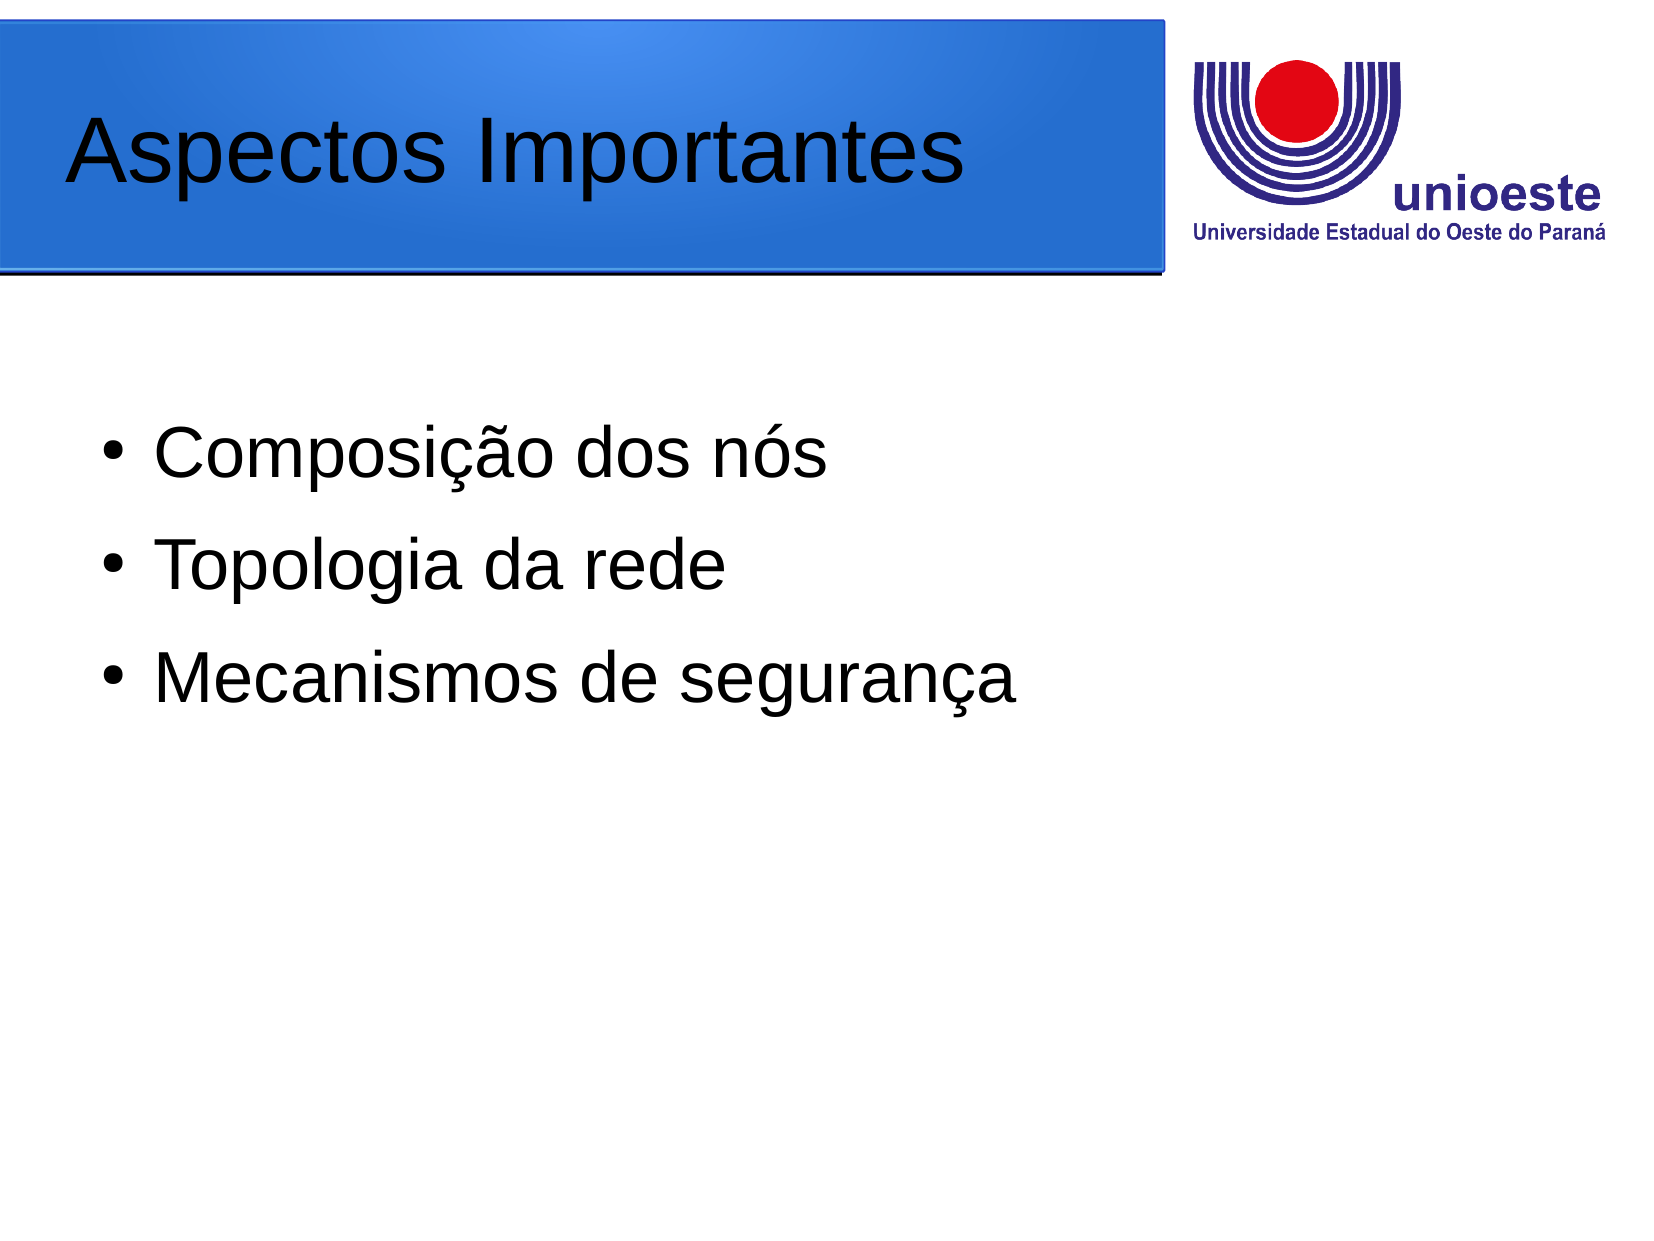

# Aspectos Importantes
Composição dos nós
Topologia da rede
Mecanismos de segurança